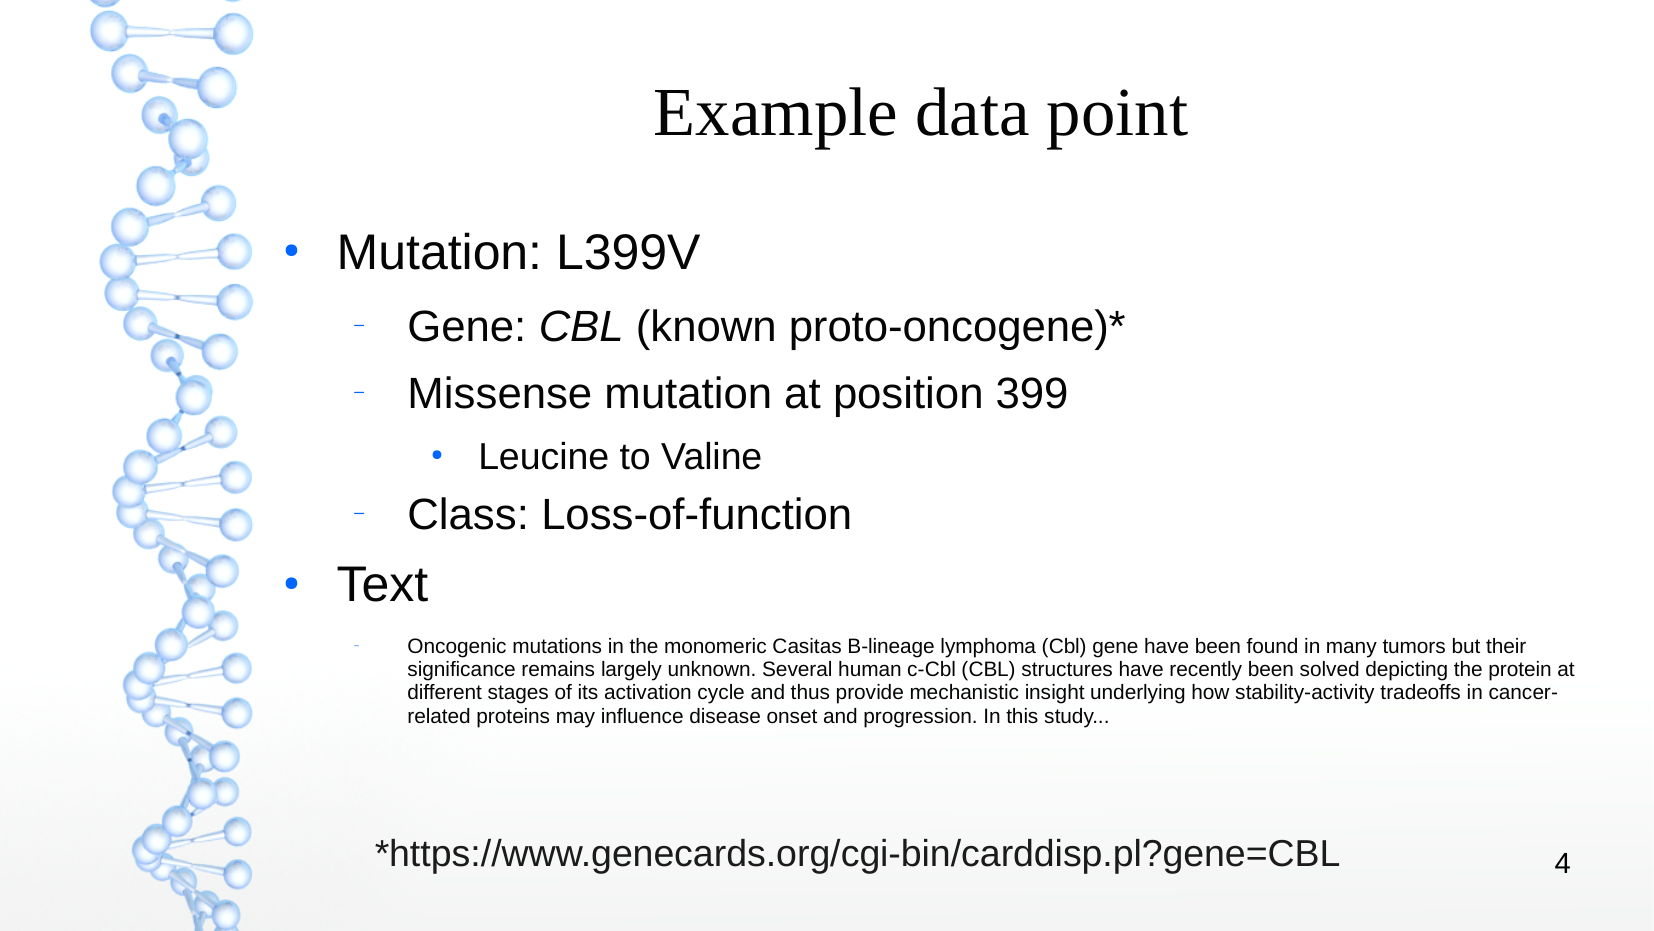

# Example data point
Mutation: L399V
Gene: CBL (known proto-oncogene)*
Missense mutation at position 399
Leucine to Valine
Class: Loss-of-function
Text
Oncogenic mutations in the monomeric Casitas B-lineage lymphoma (Cbl) gene have been found in many tumors but their significance remains largely unknown. Several human c-Cbl (CBL) structures have recently been solved depicting the protein at different stages of its activation cycle and thus provide mechanistic insight underlying how stability-activity tradeoffs in cancer-related proteins may influence disease onset and progression. In this study...
*https://www.genecards.org/cgi-bin/carddisp.pl?gene=CBL
4